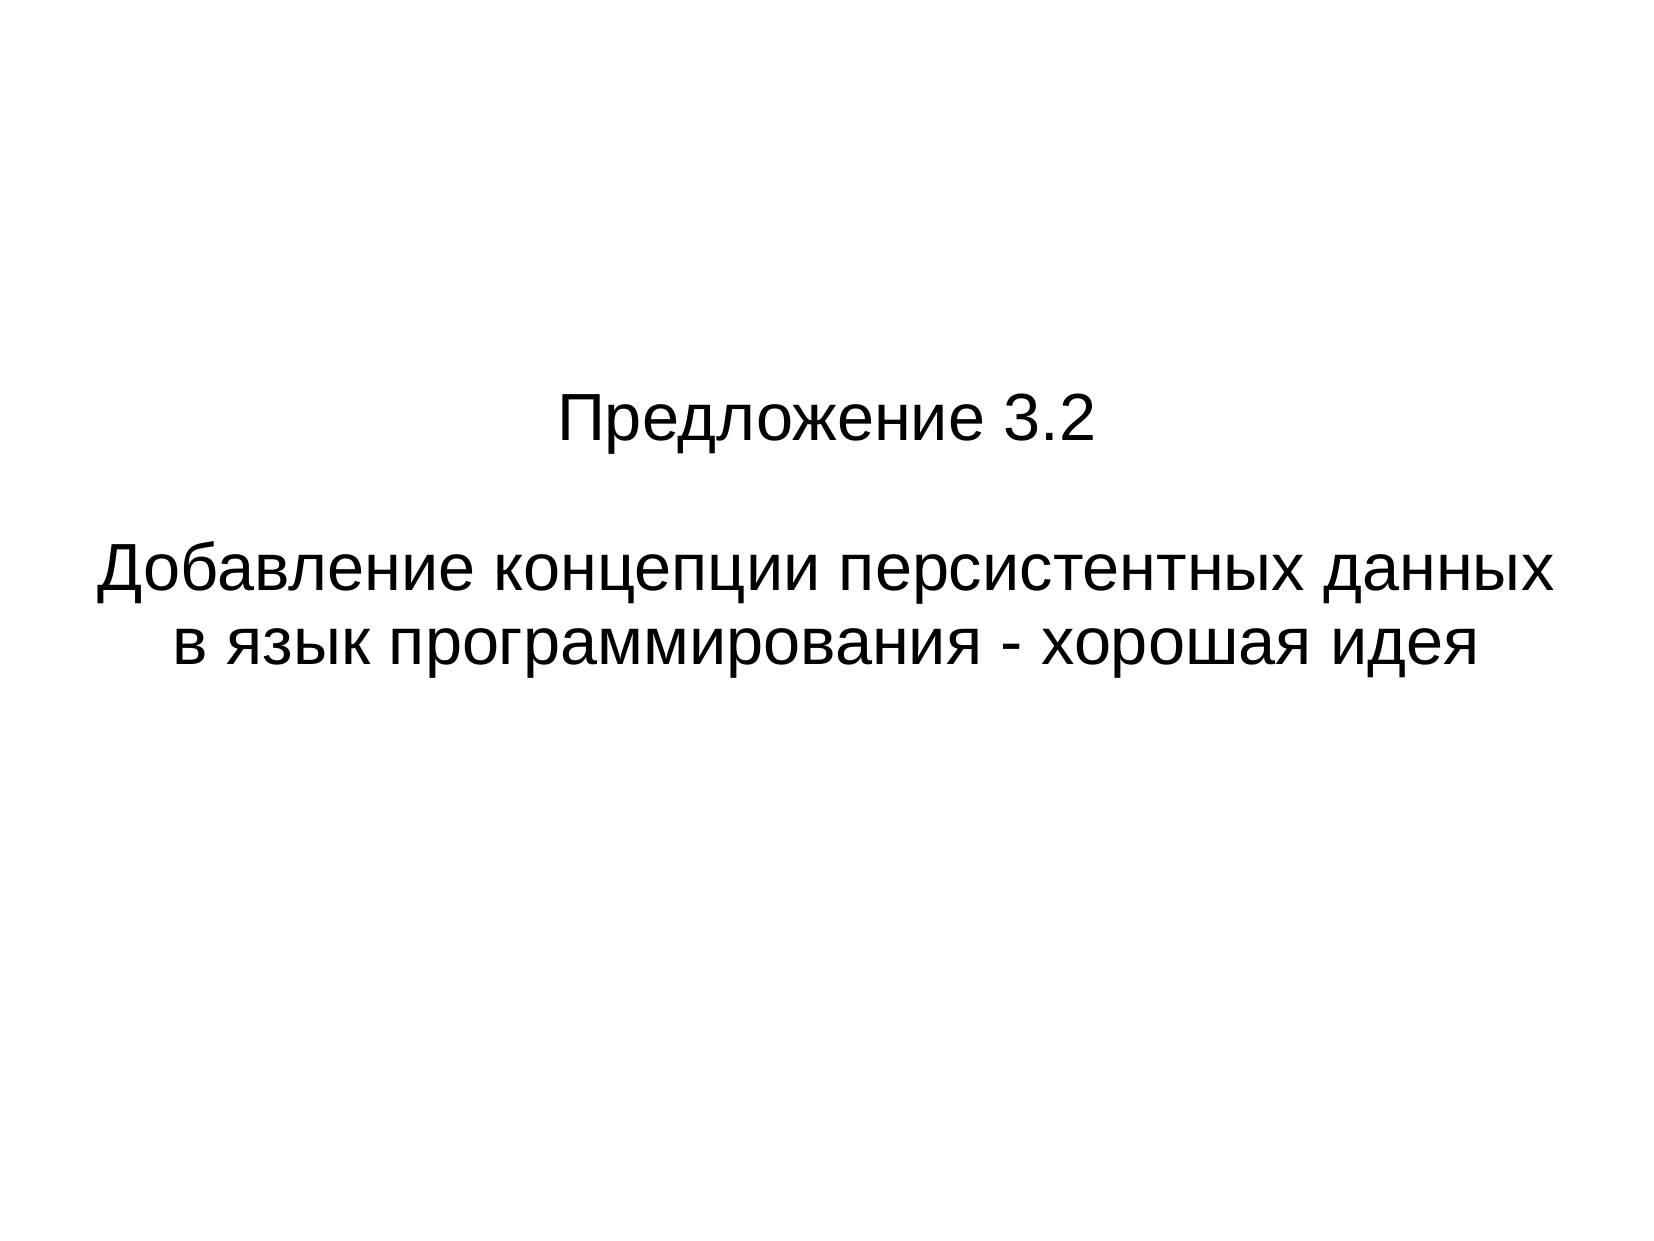

# Предложение 3.2
Добавление концепции персистентных данных в язык программирования - хорошая идея